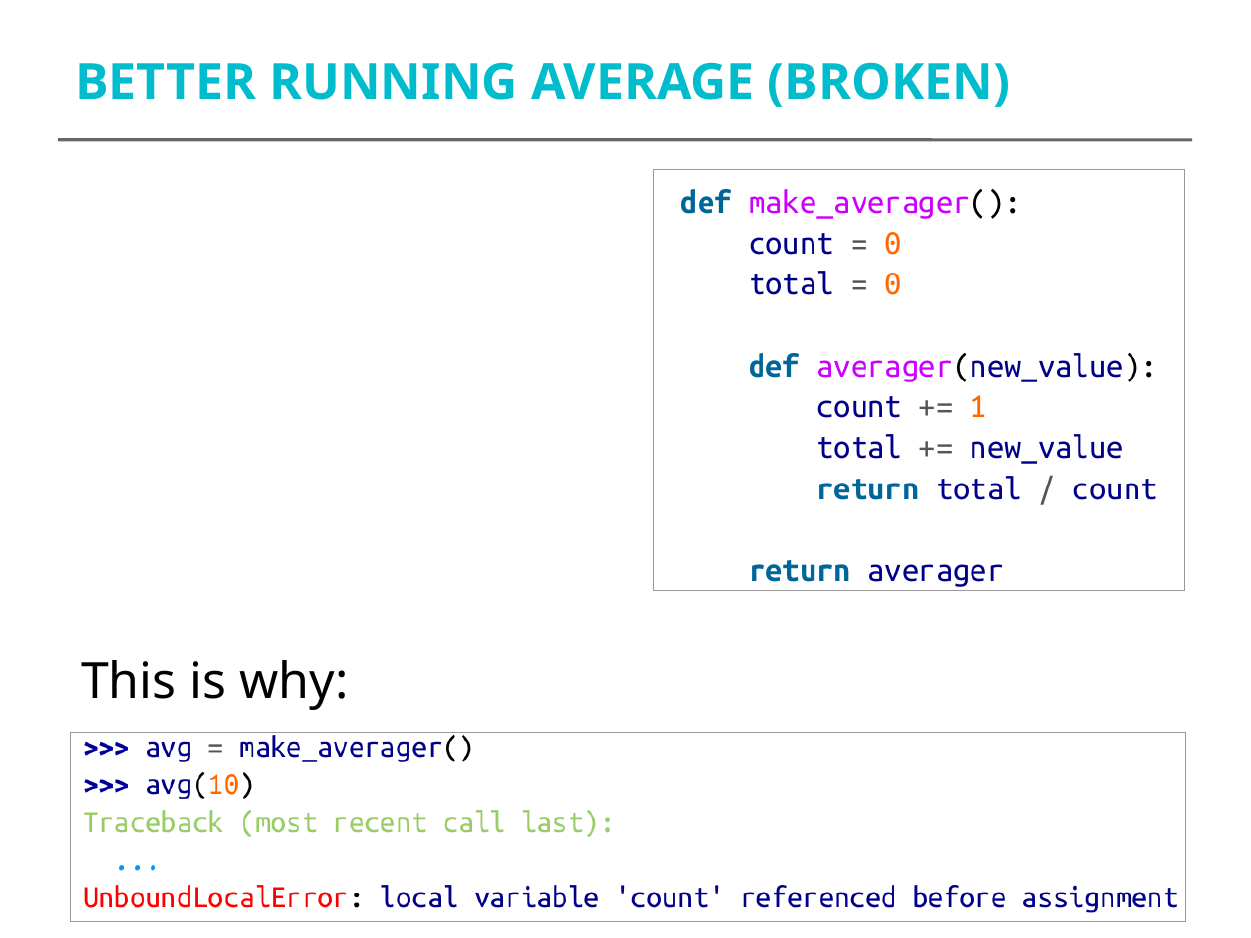

# BETTER RUNNING AVERAGE (BROKEN)
This is why: